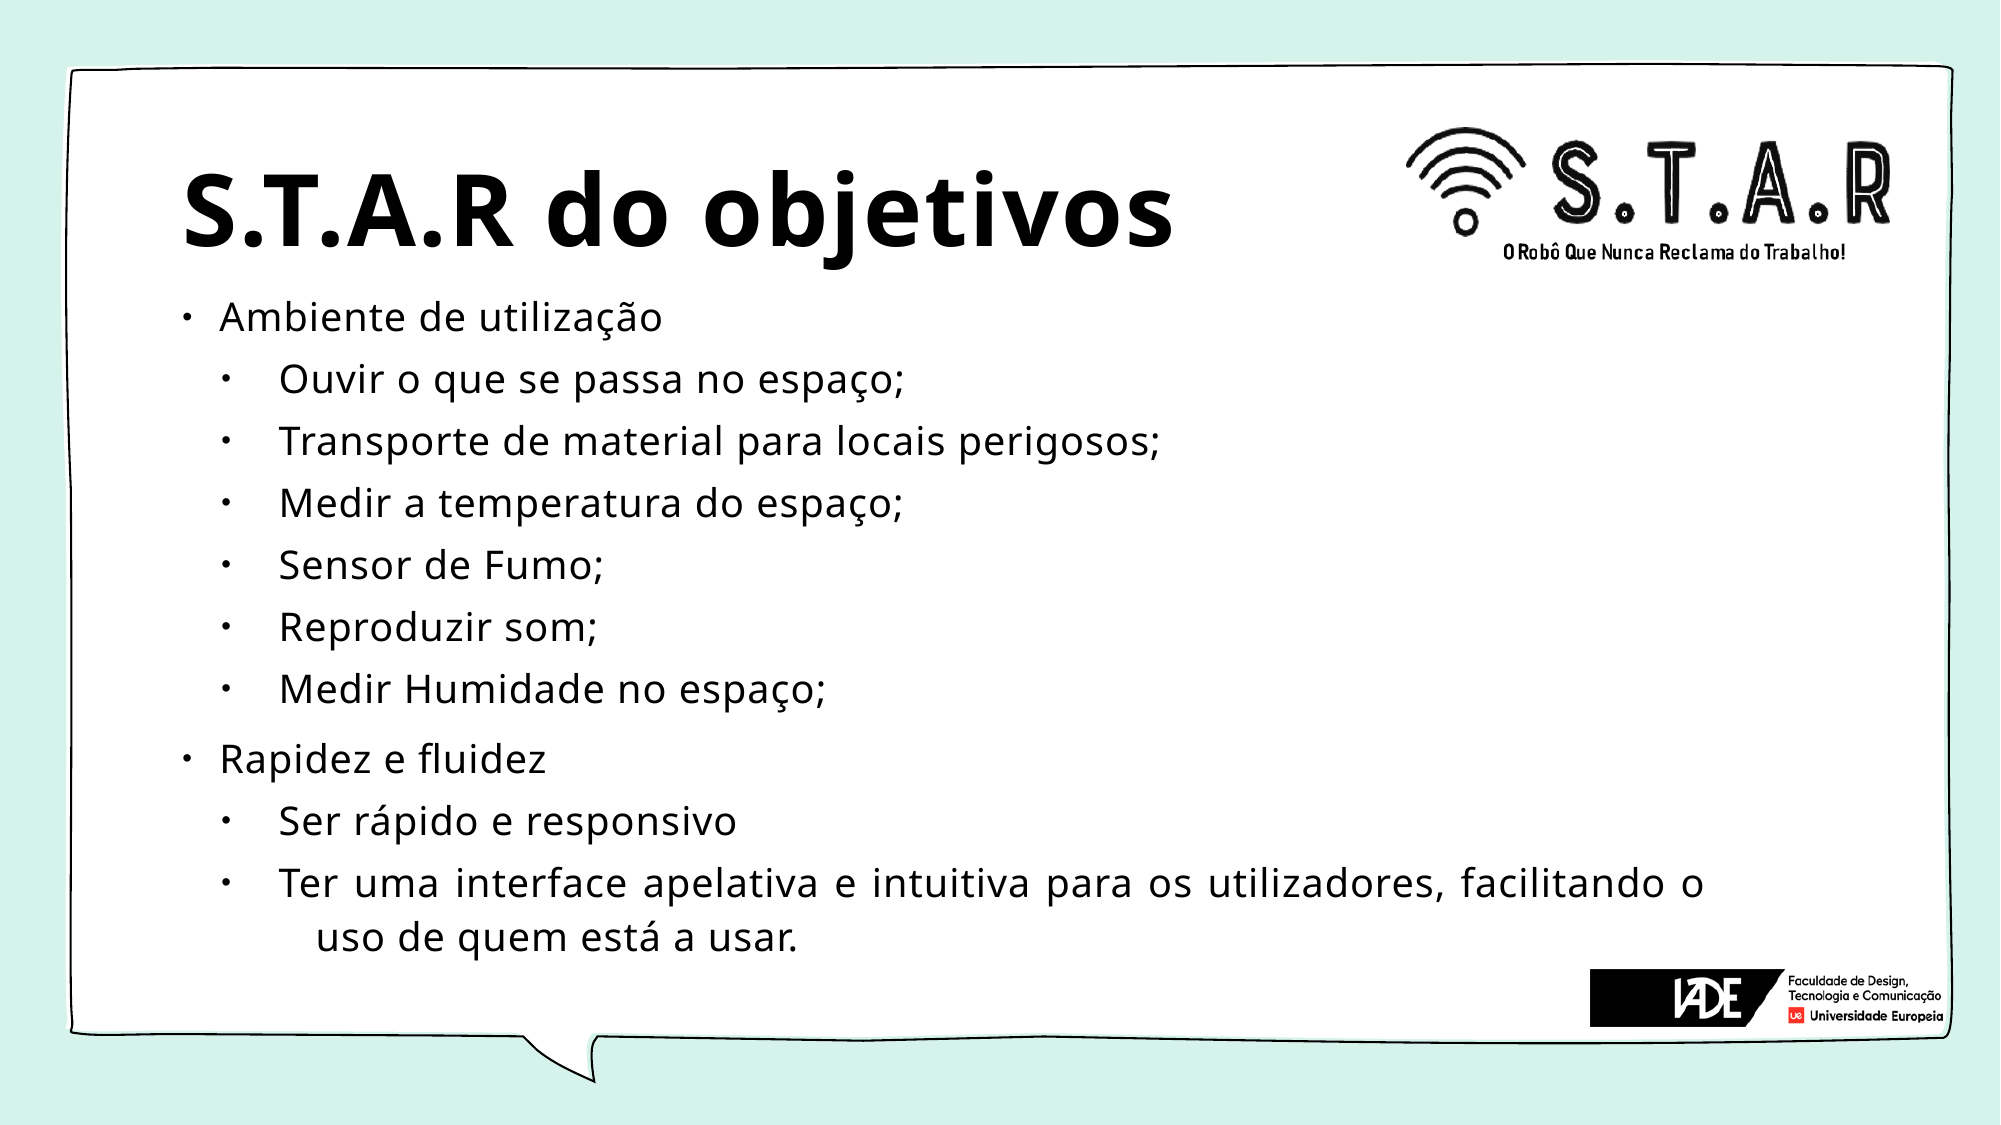

# S.T.A.R do objetivos
Ambiente de utilização
Ouvir o que se passa no espaço;
Transporte de material para locais perigosos;
Medir a temperatura do espaço;
Sensor de Fumo;
Reproduzir som;
Medir Humidade no espaço;
Rapidez e fluidez
Ser rápido e responsivo
Ter uma interface apelativa e intuitiva para os utilizadores, facilitando o uso de quem está a usar.